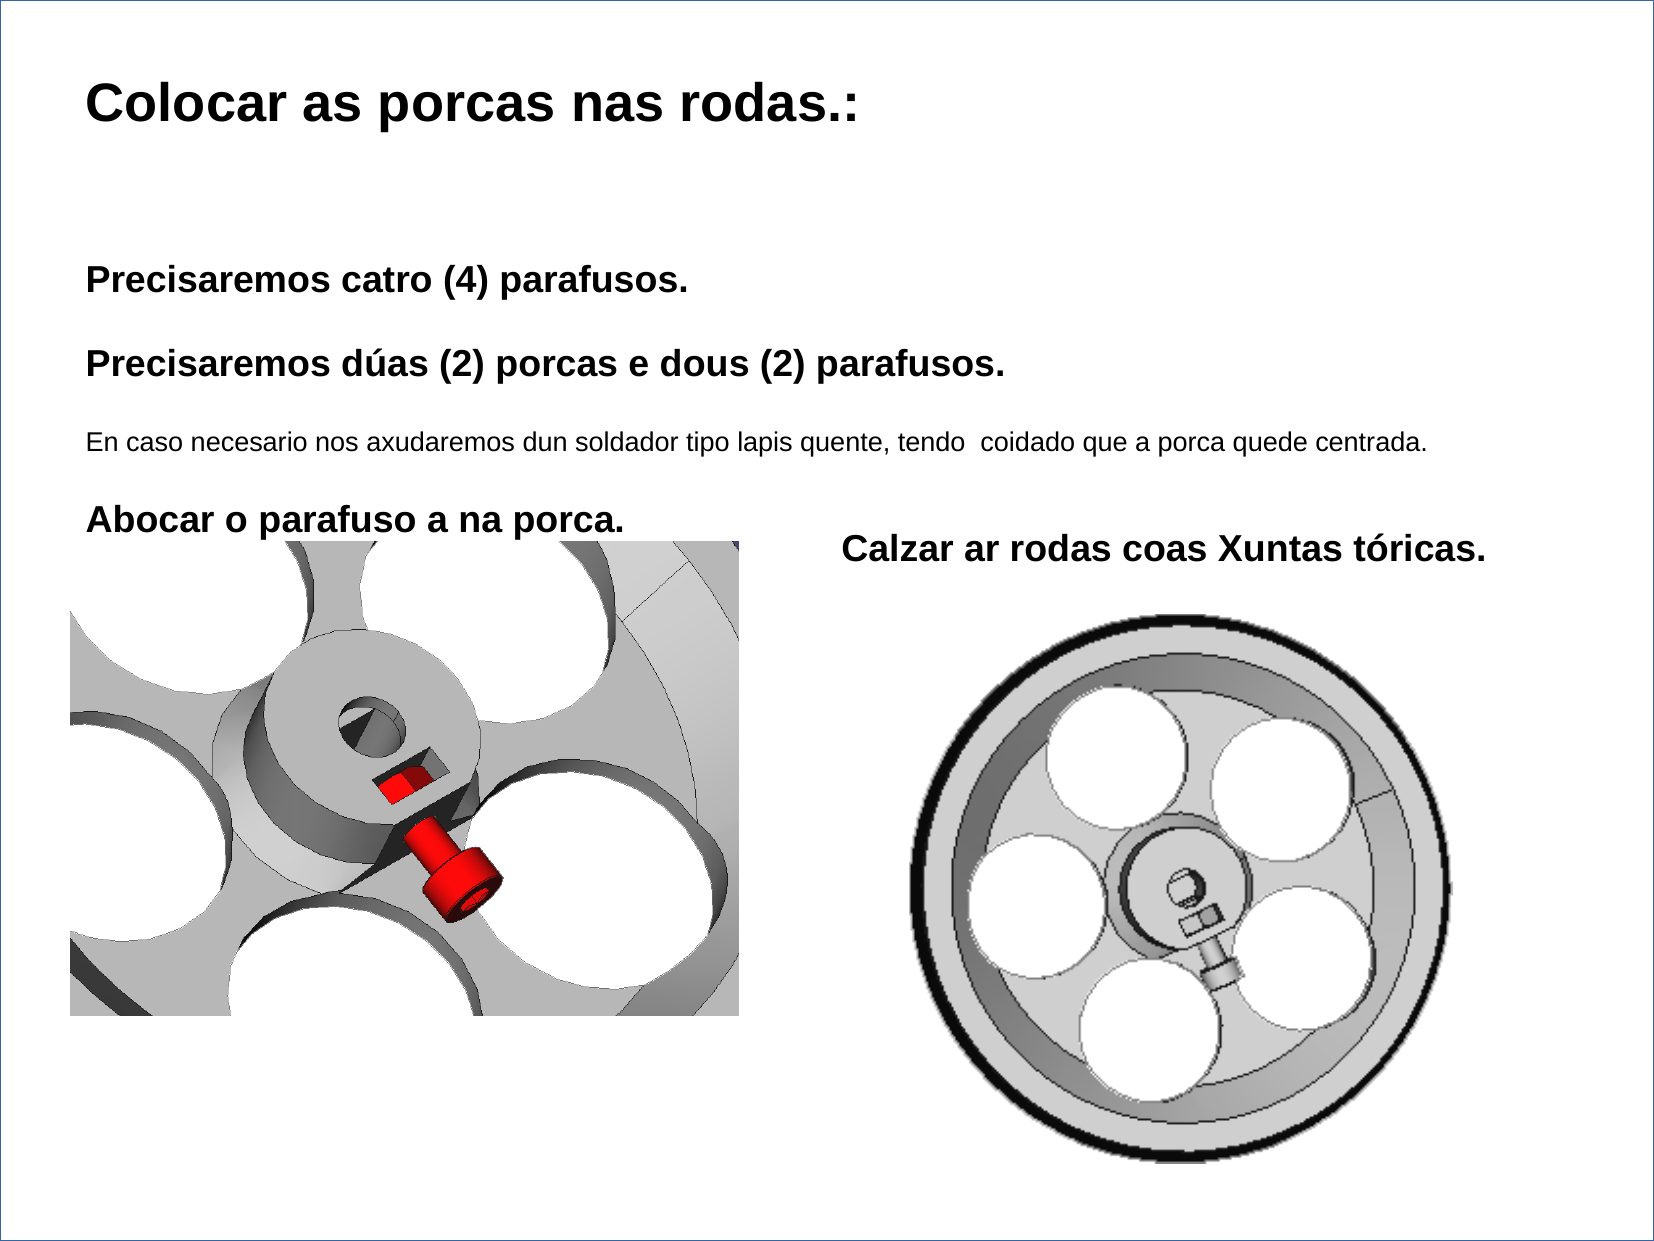

Colocar as porcas nas rodas.:
Precisaremos catro (4) parafusos.
Precisaremos dúas (2) porcas e dous (2) parafusos.
En caso necesario nos axudaremos dun soldador tipo lapis quente, tendo coidado que a porca quede centrada.
Abocar o parafuso a na porca.
Calzar ar rodas coas Xuntas tóricas.